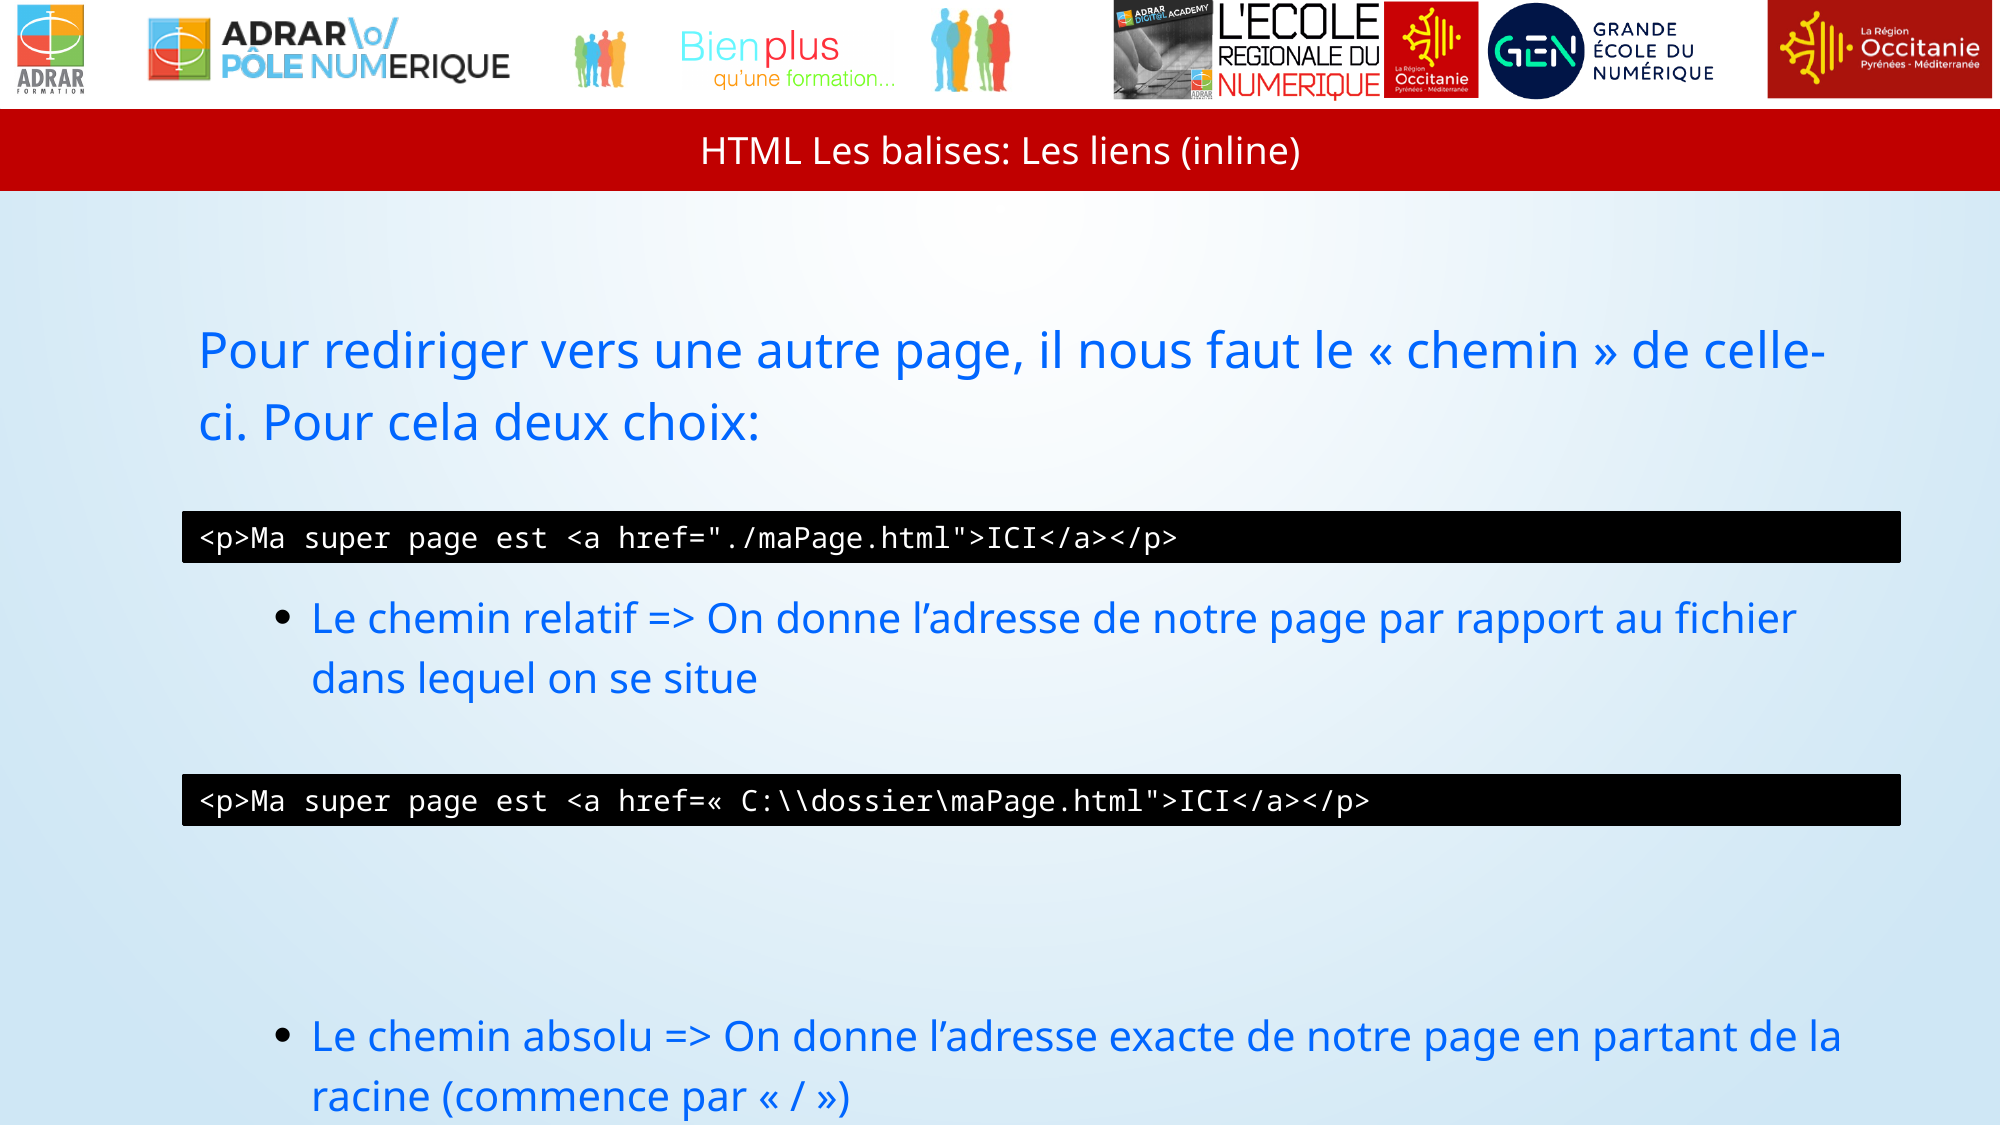

HTML Les balises: Les liens (inline)
# Pour rediriger vers une autre page, il nous faut le « chemin » de celle-ci. Pour cela deux choix:
Le chemin relatif => On donne l’adresse de notre page par rapport au fichier dans lequel on se situe
Le chemin absolu => On donne l’adresse exacte de notre page en partant de la racine (commence par « / »)
Note: En relatif, on utilise « ./ » pour rester dans le répertoire courant et « ../ » pour remonté d’un niveau. Il est possible de cumuler les « ../ » pour remonté plusieurs niveaux.
<p>Ma super page est <a href="./maPage.html">ICI</a></p>
<p>Ma super page est <a href=« C:\\dossier\maPage.html">ICI</a></p>